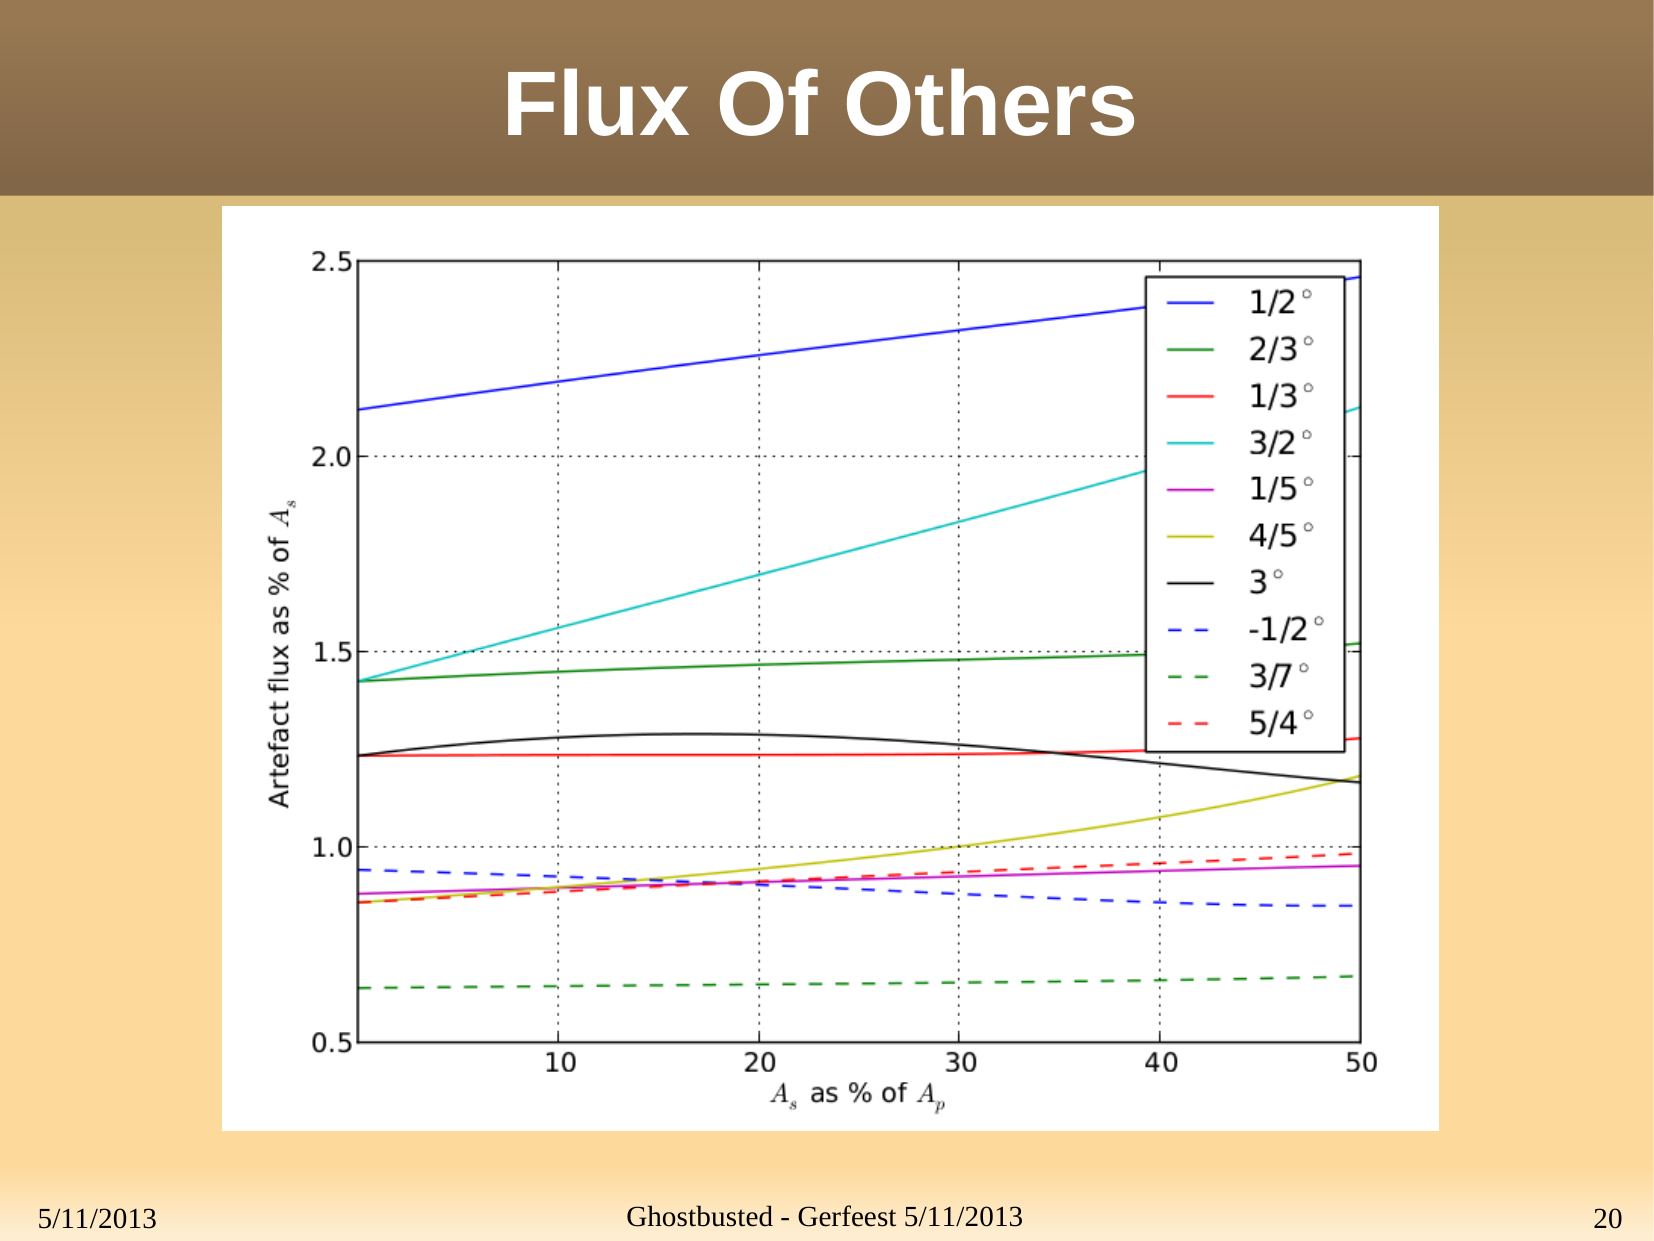

# Flux Of Others
Ghostbusted - Gerfeest 5/11/2013
5/11/2013
20